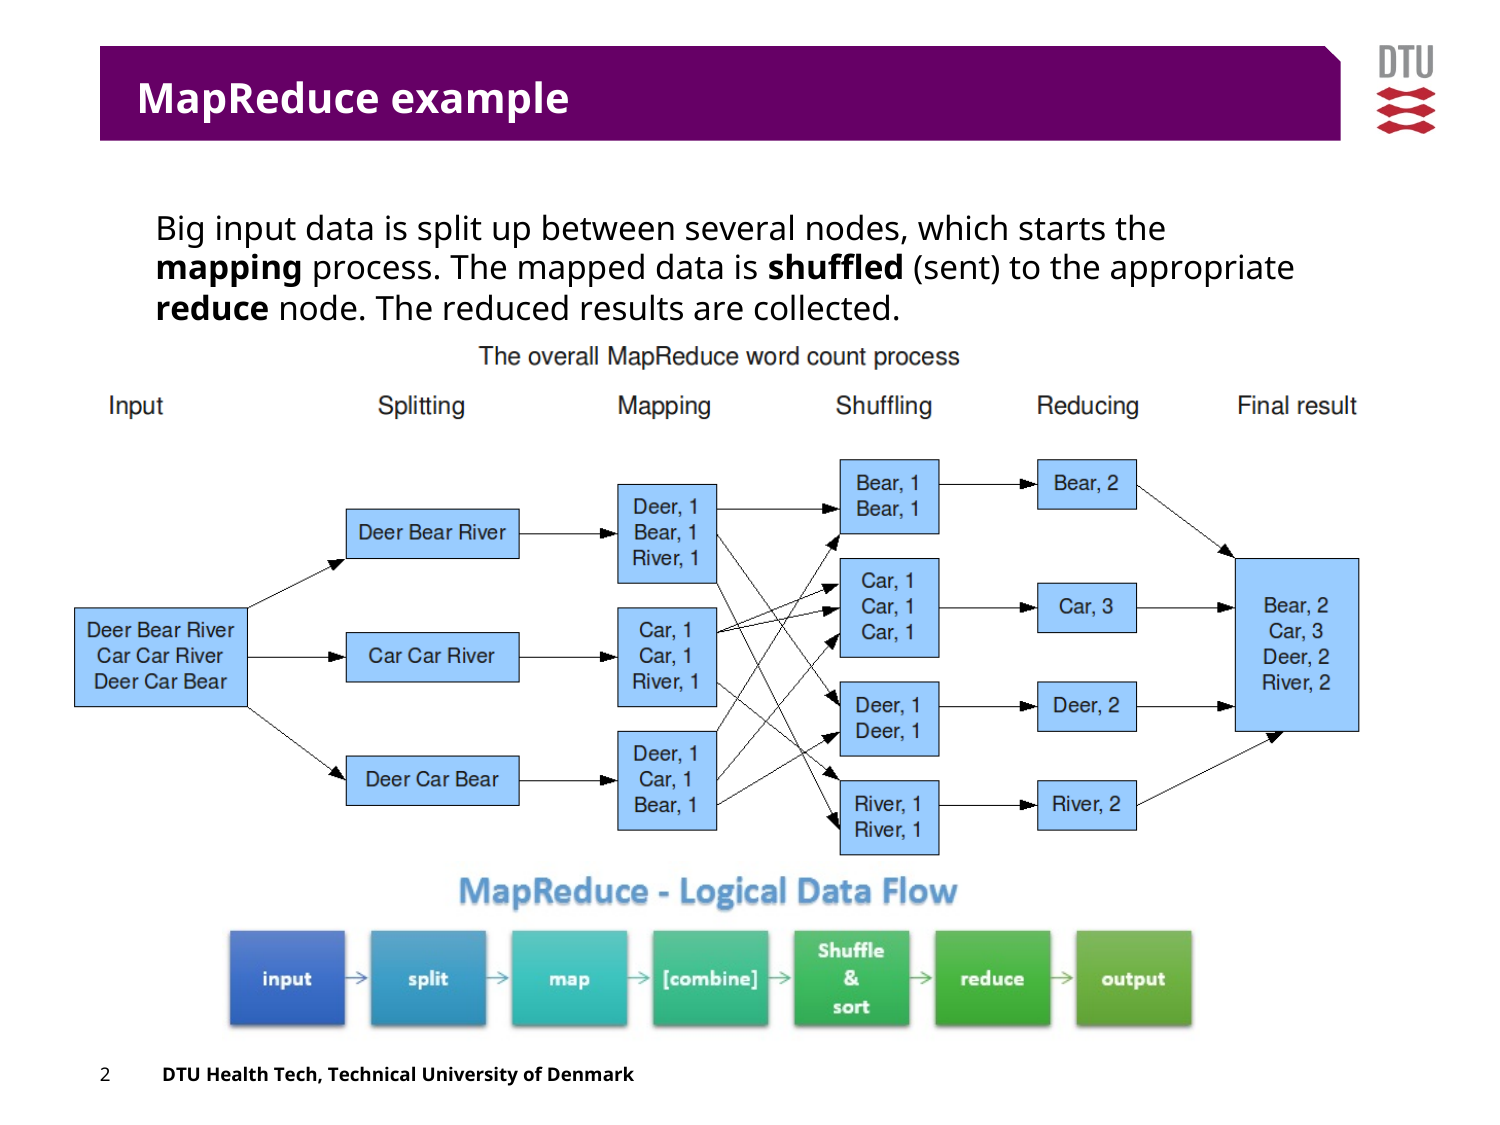

MapReduce example
Big input data is split up between several nodes, which starts the mapping process. The mapped data is shuffled (sent) to the appropriate reduce node. The reduced results are collected.